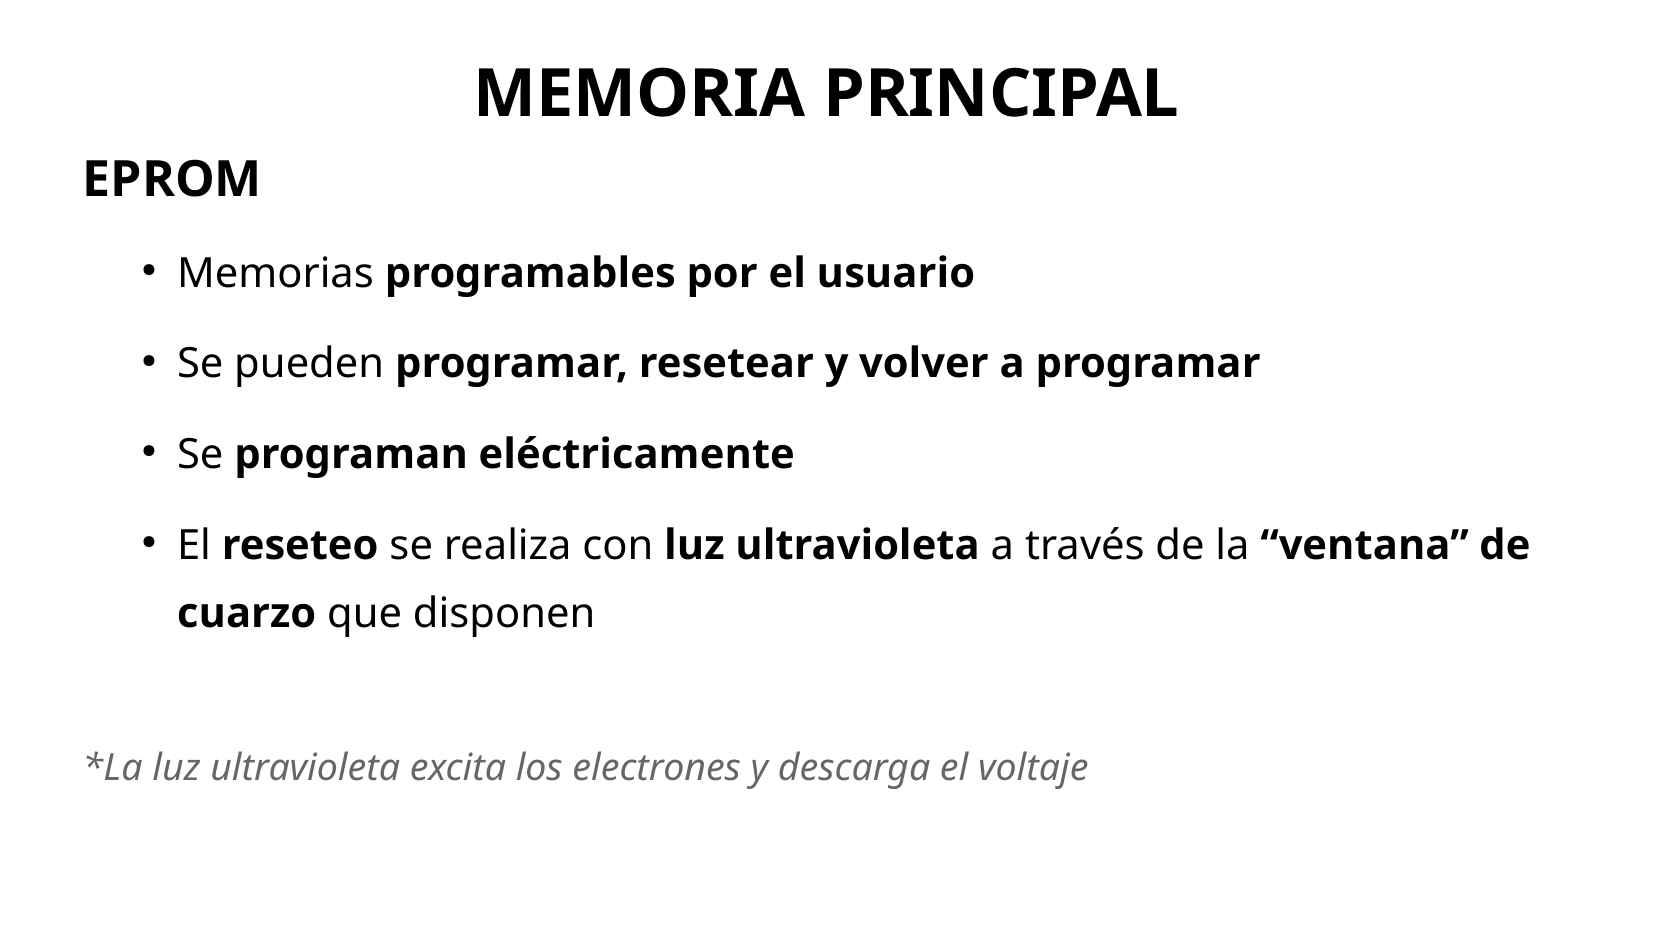

# MEMORIA PRINCIPAL
EPROM
Memorias programables por el usuario
Se pueden programar, resetear y volver a programar
Se programan eléctricamente
El reseteo se realiza con luz ultravioleta a través de la “ventana” de cuarzo que disponen
*La luz ultravioleta excita los electrones y descarga el voltaje